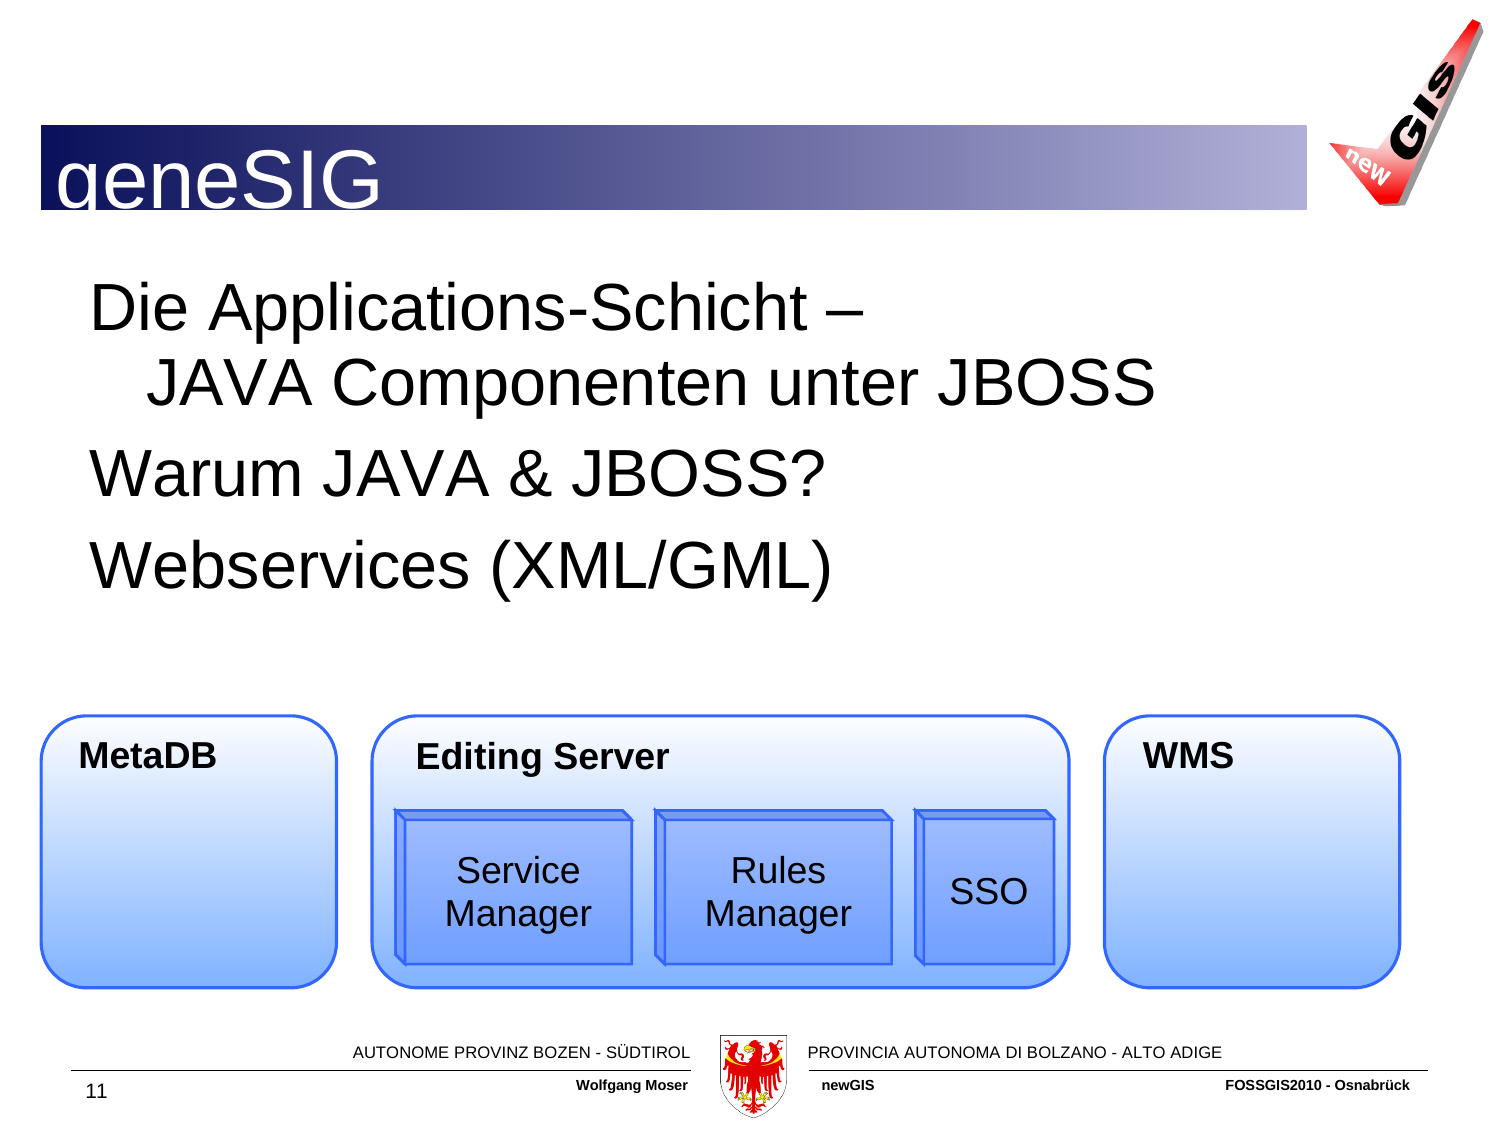

geneSIG
# Die Applications-Schicht – JAVA Componenten unter JBOSS
Warum JAVA & JBOSS?
Webservices (XML/GML)
MetaDB
WMS
Editing Server
Service
Manager
Rules
Manager
SSO